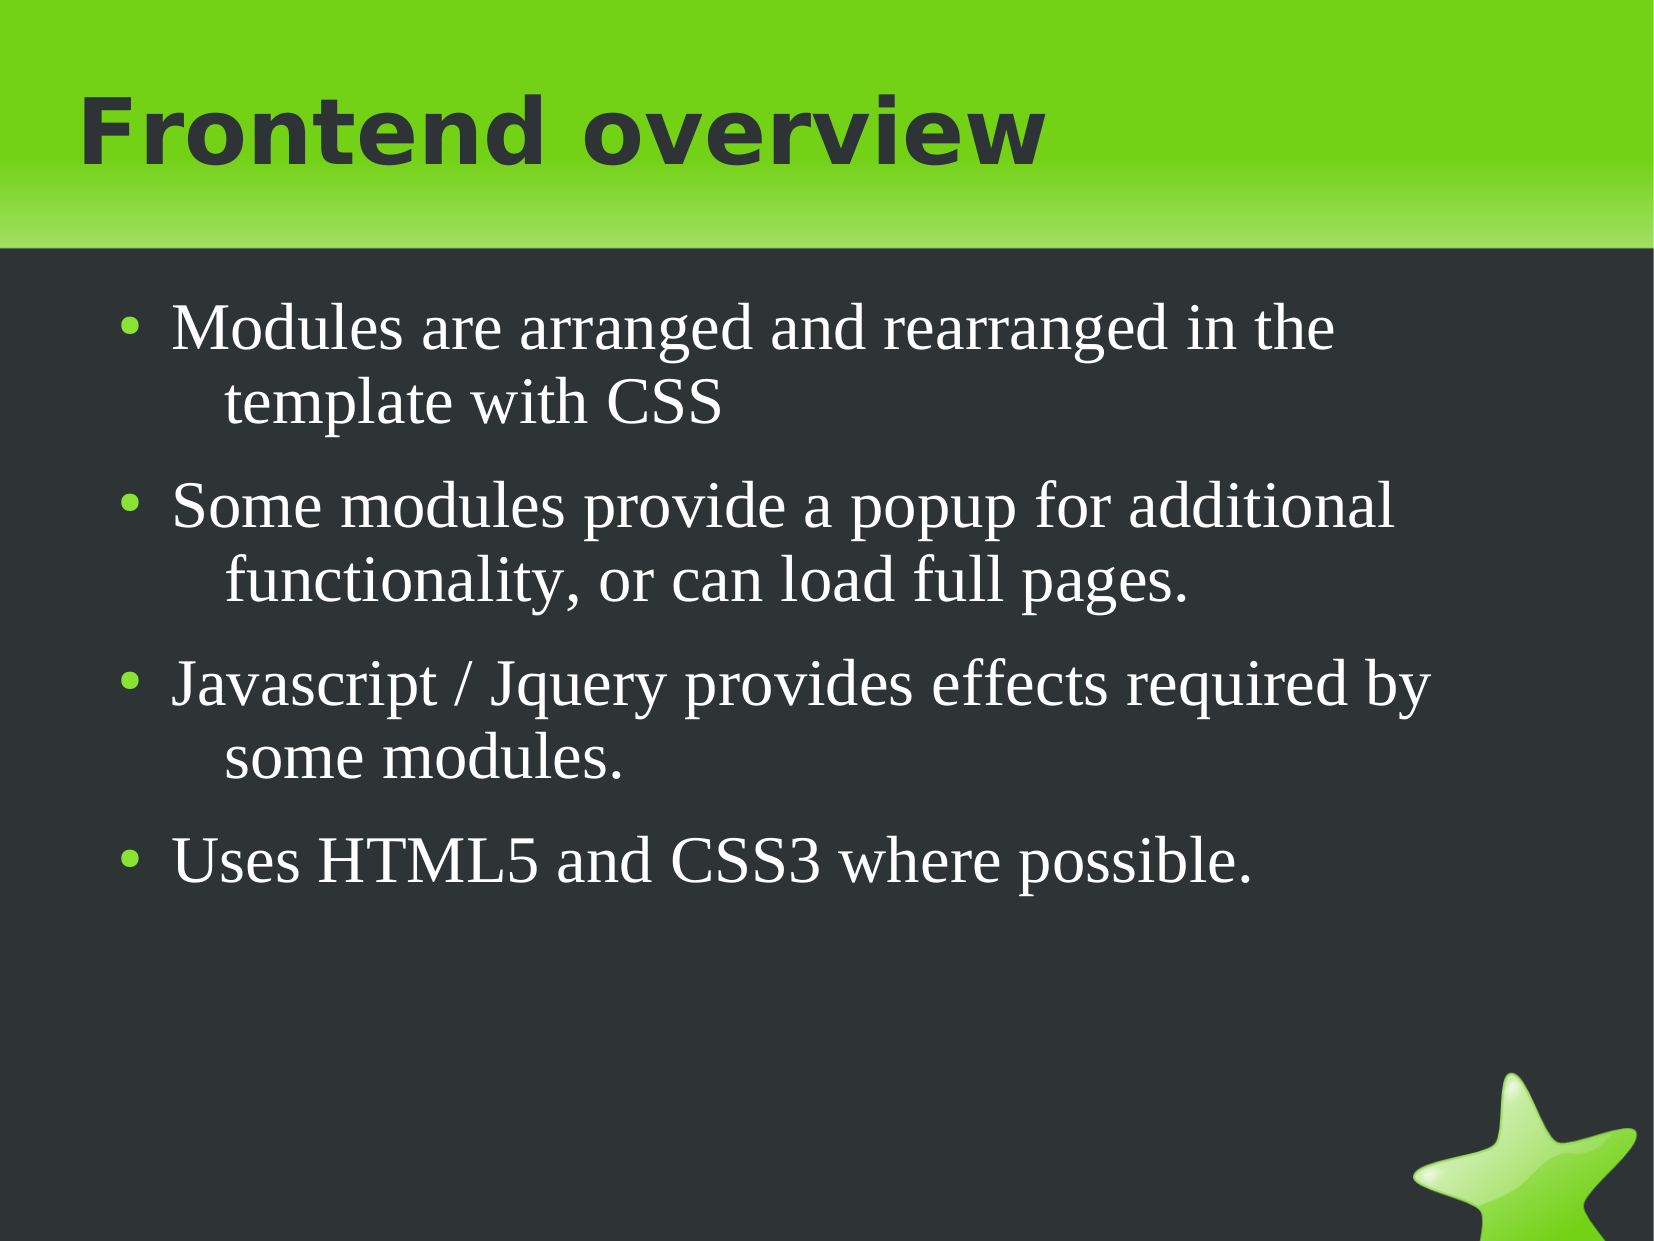

# Frontend overview
Modules are arranged and rearranged in the template with CSS
Some modules provide a popup for additional functionality, or can load full pages.
Javascript / Jquery provides effects required by some modules.
Uses HTML5 and CSS3 where possible.